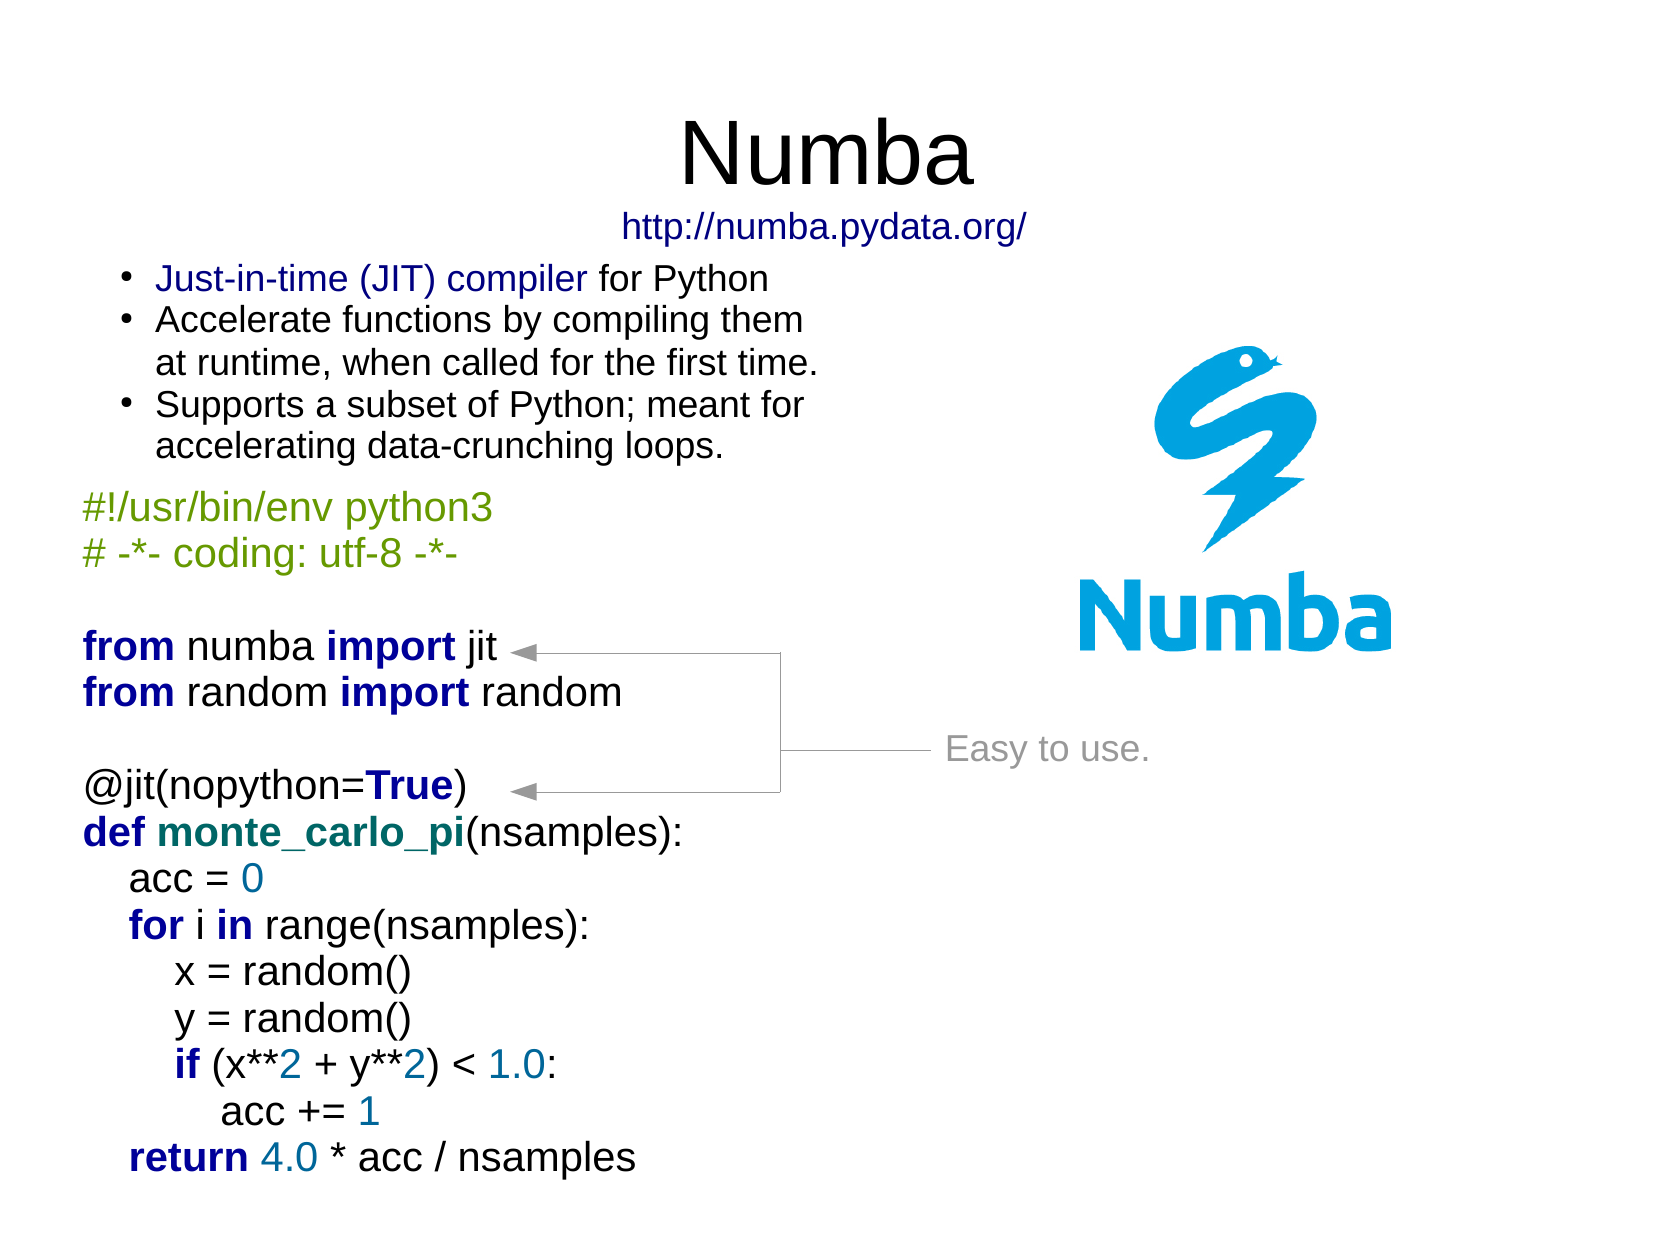

# Numba
http://numba.pydata.org/
Just-in-time (JIT) compiler for Python
Accelerate functions by compiling them at runtime, when called for the first time.
Supports a subset of Python; meant for accelerating data-crunching loops.
#!/usr/bin/env python3
# -*- coding: utf-8 -*-
from numba import jit
from random import random
@jit(nopython=True)
def monte_carlo_pi(nsamples):
 acc = 0
 for i in range(nsamples):
 x = random()
 y = random()
 if (x**2 + y**2) < 1.0:
 acc += 1
 return 4.0 * acc / nsamples
Easy to use.